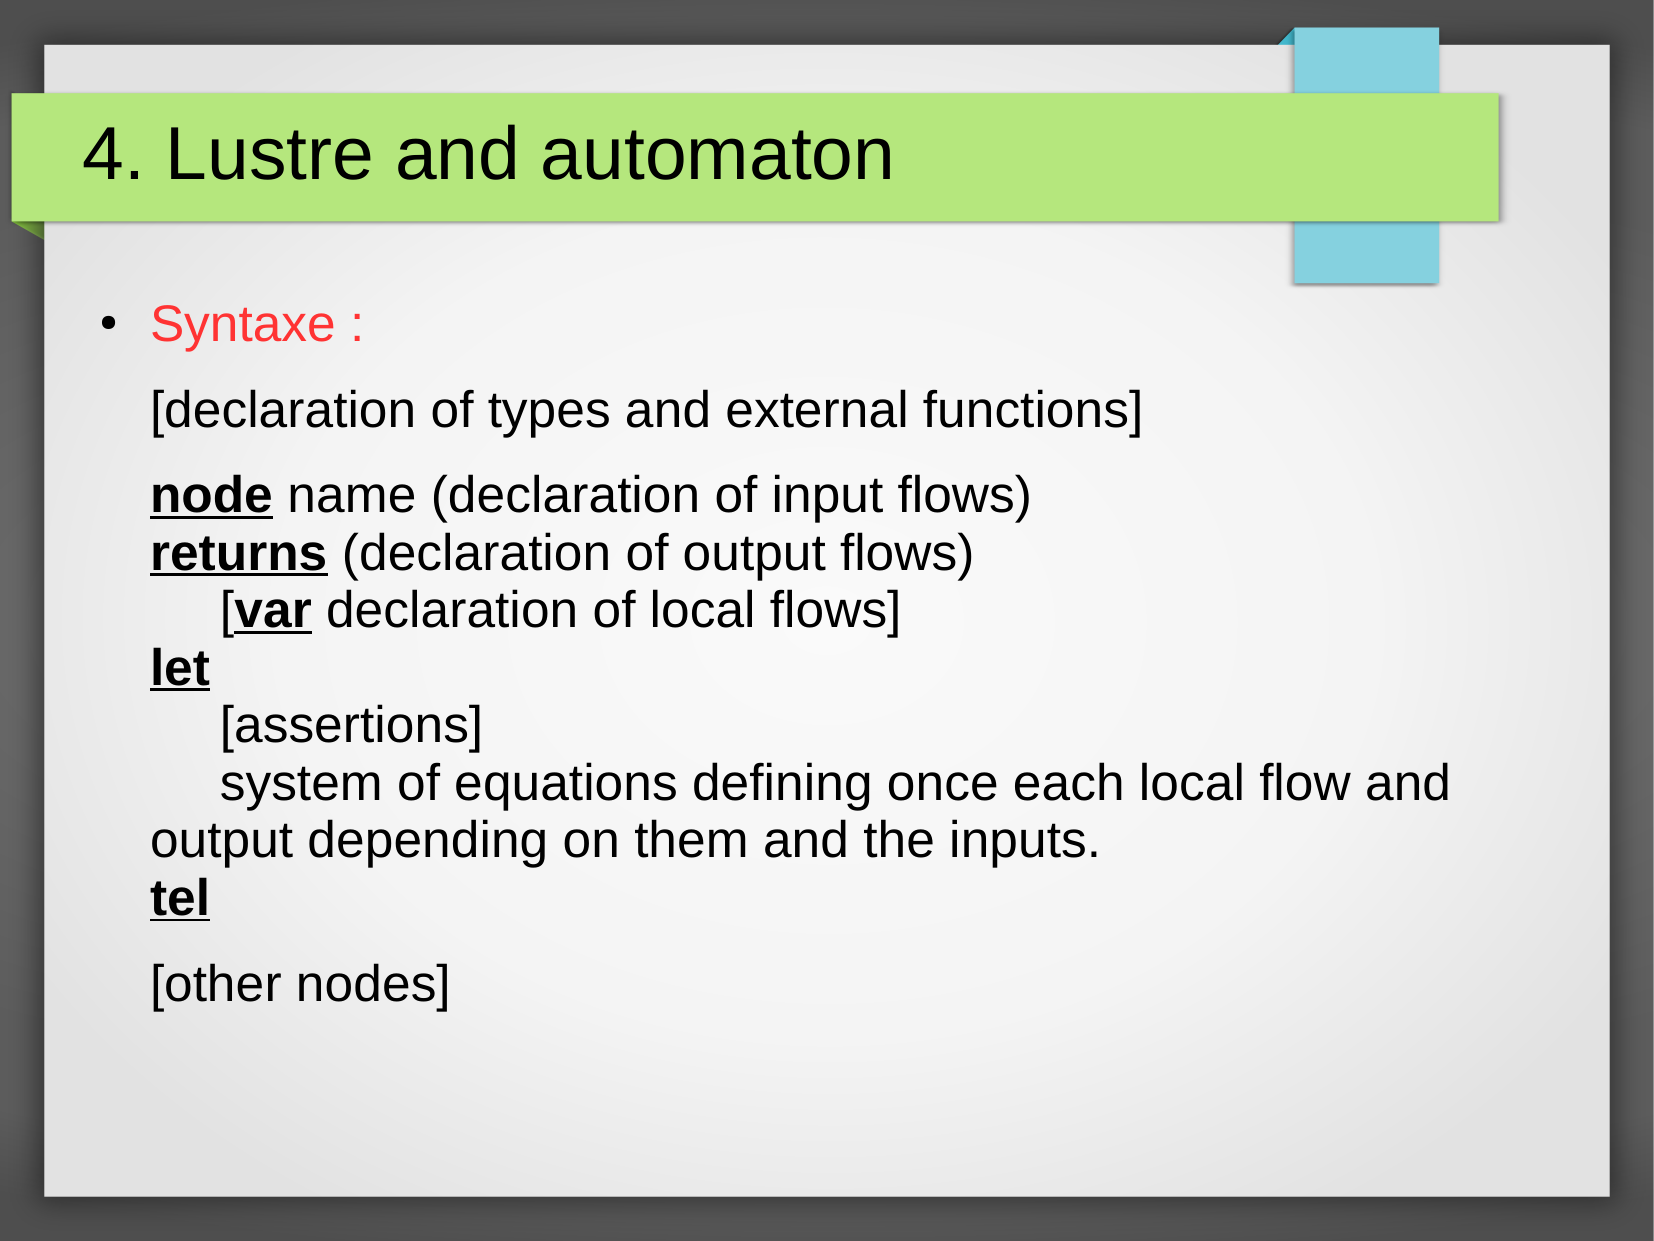

# 4. Lustre and automaton
Syntaxe :
[declaration of types and external functions]
node name (declaration of input flows)
returns (declaration of output flows)
	[var declaration of local flows]
let
	[assertions]
	system of equations defining once each local flow and output depending on them and the inputs.
tel
[other nodes]